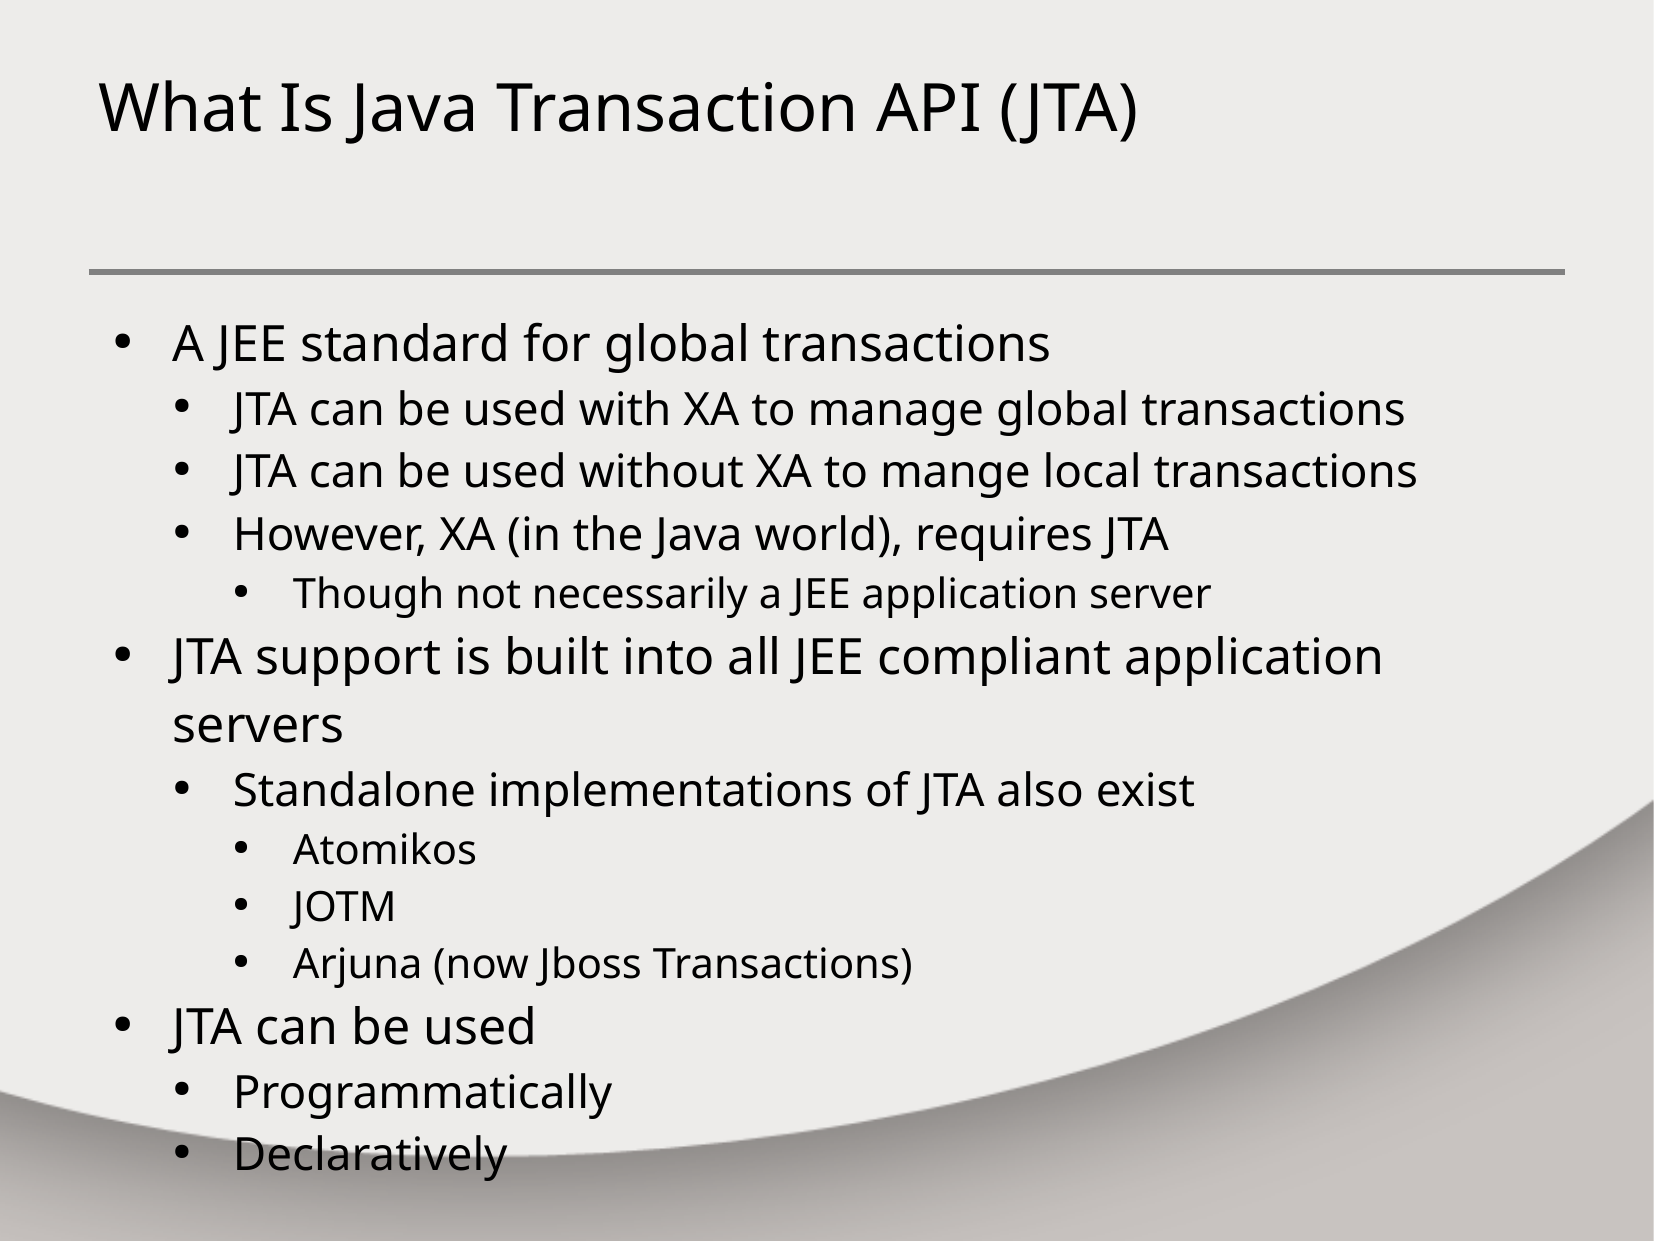

# What Is Java Transaction API (JTA)
A JEE standard for global transactions
JTA can be used with XA to manage global transactions
JTA can be used without XA to mange local transactions
However, XA (in the Java world), requires JTA
Though not necessarily a JEE application server
JTA support is built into all JEE compliant application servers
Standalone implementations of JTA also exist
Atomikos
JOTM
Arjuna (now Jboss Transactions)
JTA can be used
Programmatically
Declaratively